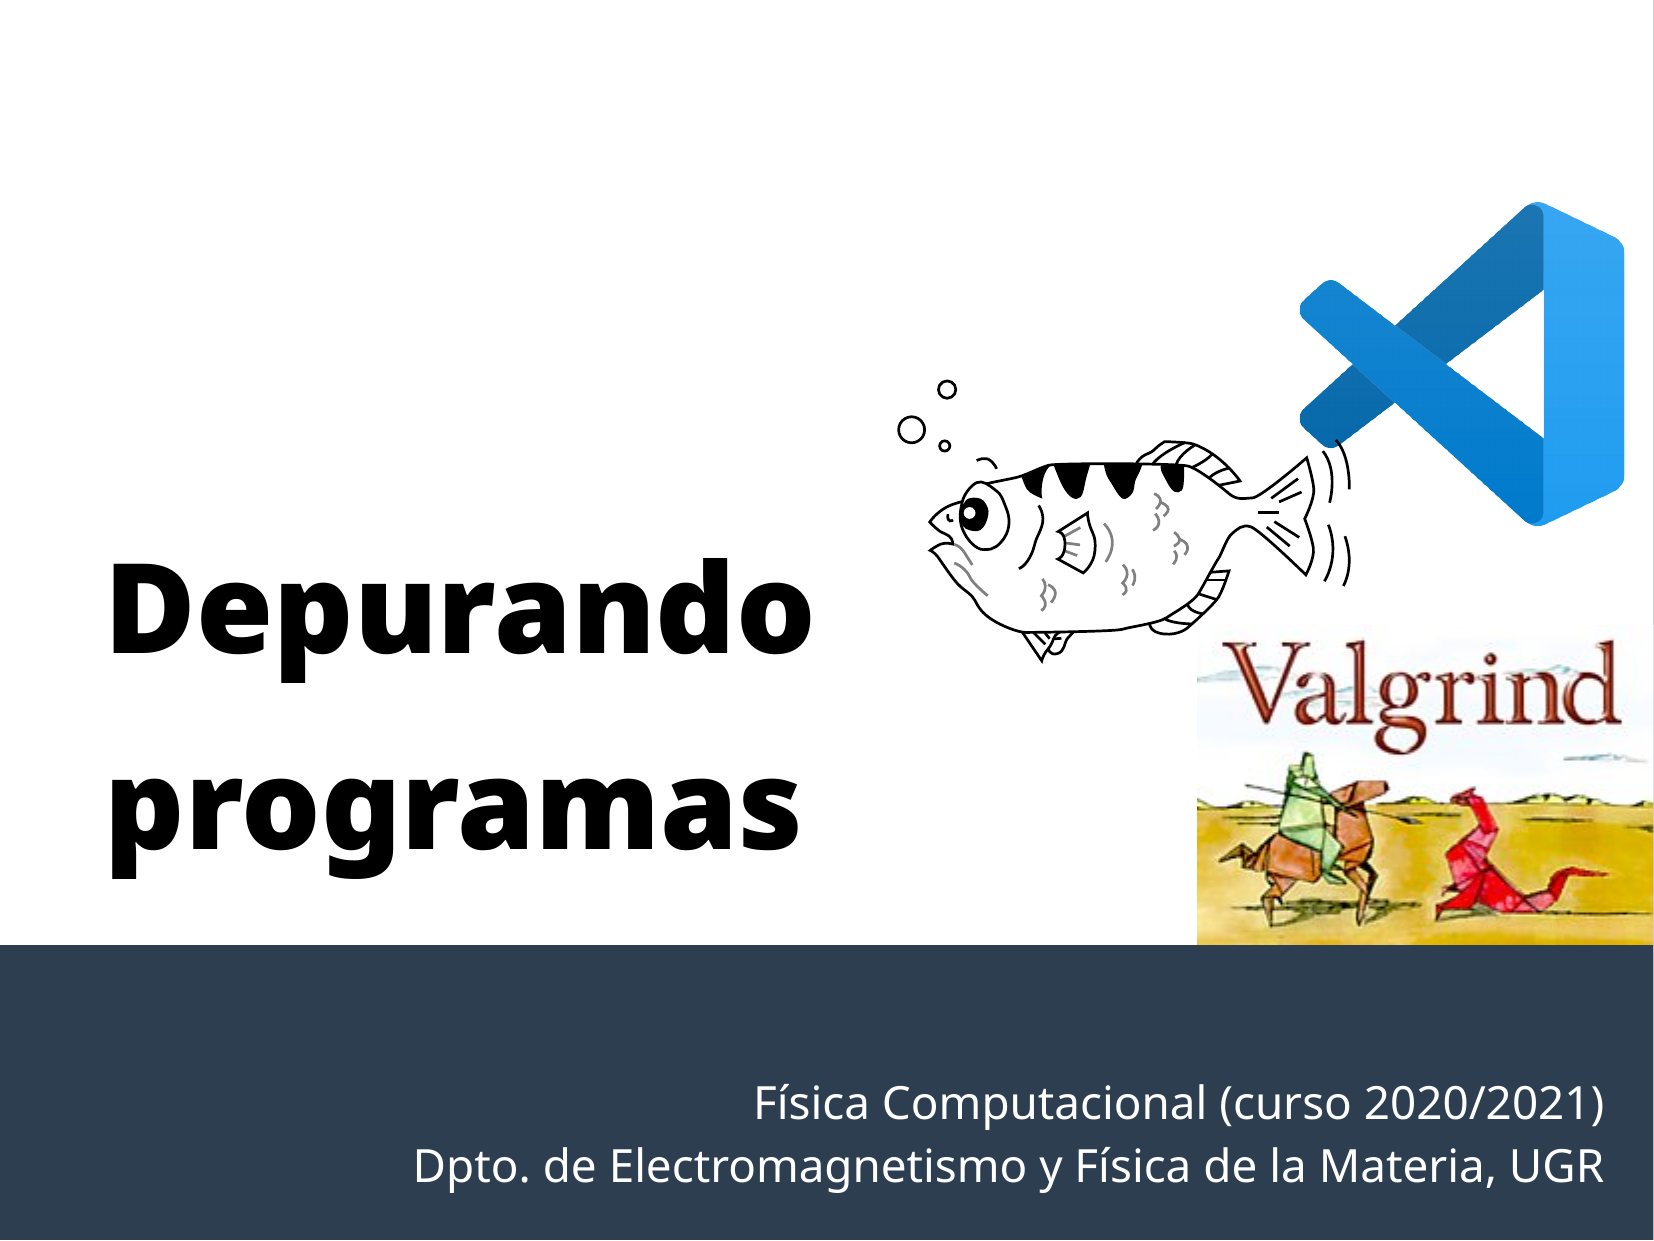

Depurando programas
# Física Computacional (curso 2020/2021)
Dpto. de Electromagnetismo y Física de la Materia, UGR